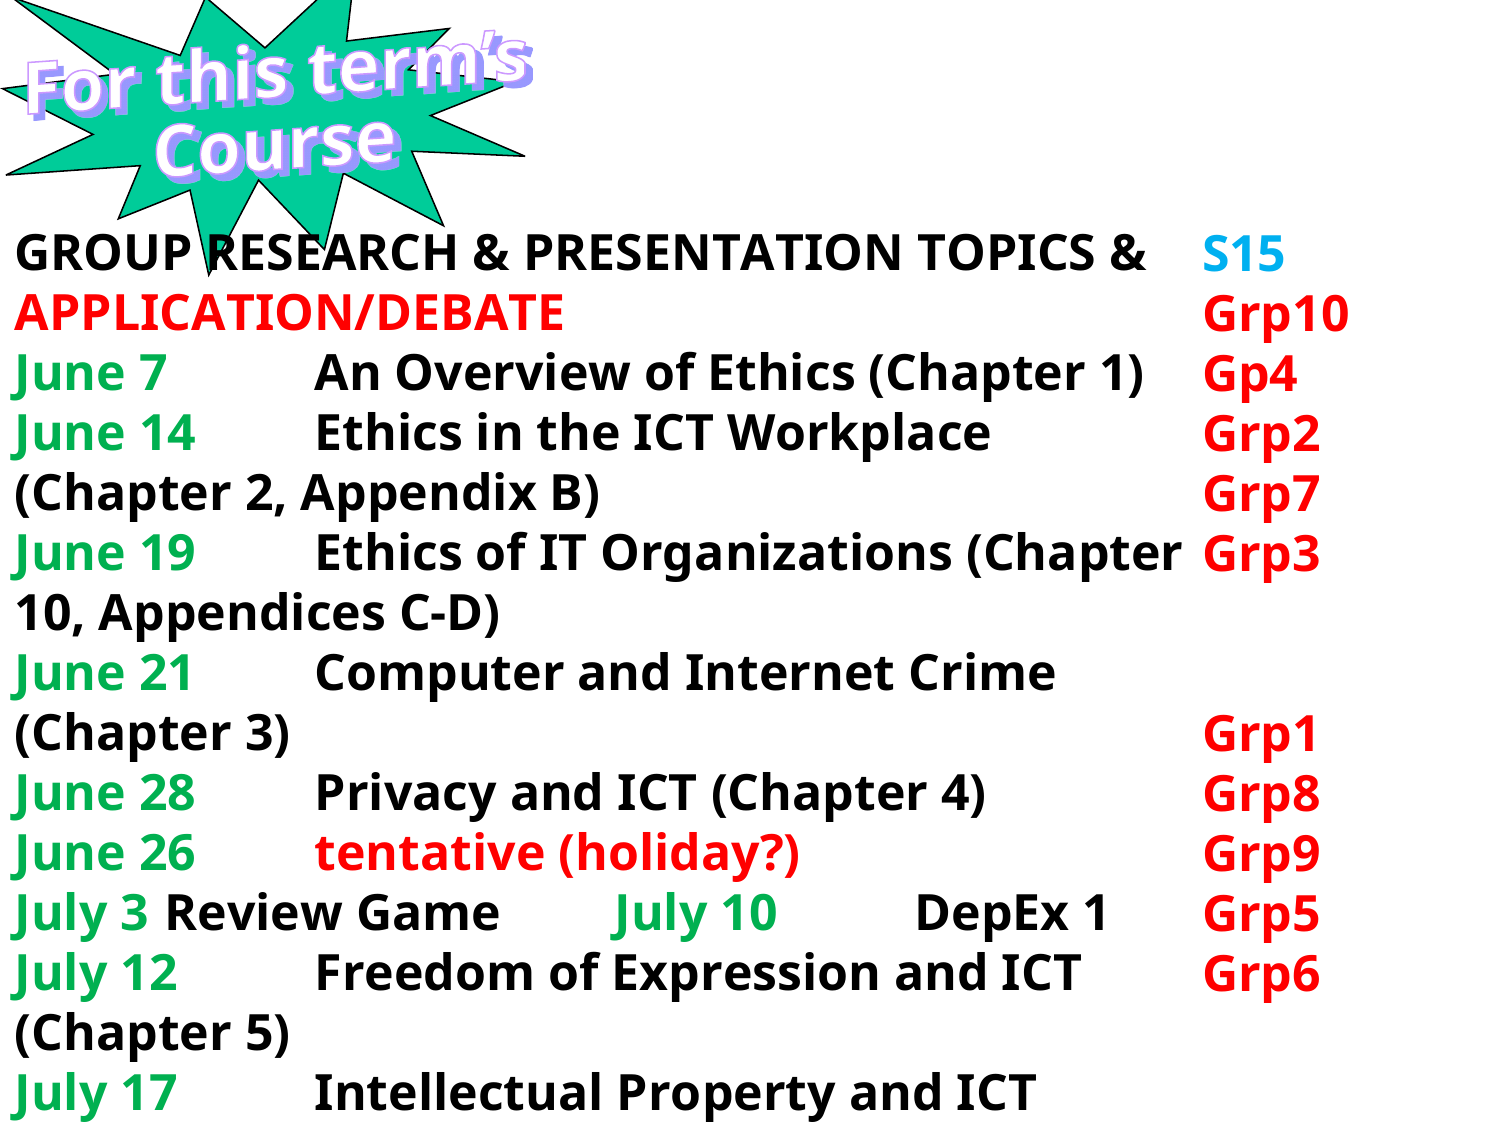

For this term’s
Course
GROUP RESEARCH & PRESENTATION TOPICS & APPLICATION/DEBATE
June 7	An Overview of Ethics (Chapter 1)
June 14 	Ethics in the ICT Workplace (Chapter 2, Appendix B)
June 19	Ethics of IT Organizations (Chapter 10, Appendices C-D)
June 21	Computer and Internet Crime (Chapter 3)
June 28	Privacy and ICT (Chapter 4)
June 26	tentative (holiday?)
July 3	Review Game	July 10	DepEx 1
July 12	Freedom of Expression and ICT (Chapter 5)
July 17	Intellectual Property and ICT (Chapter 6)
July 19	Software Development (Chapter 7)
July 24	Impact of ICT on Productivity & Quality of Life (Chapter 8)
July 26	Social Networking and ICT (Chapter 9)
July 31	Film Showing
Aug 2	Review Game	Aug 7	DepEx 2
S15
Grp10
Gp4
Grp2
Grp7
Grp3
Grp1
Grp8
Grp9
Grp5
Grp6